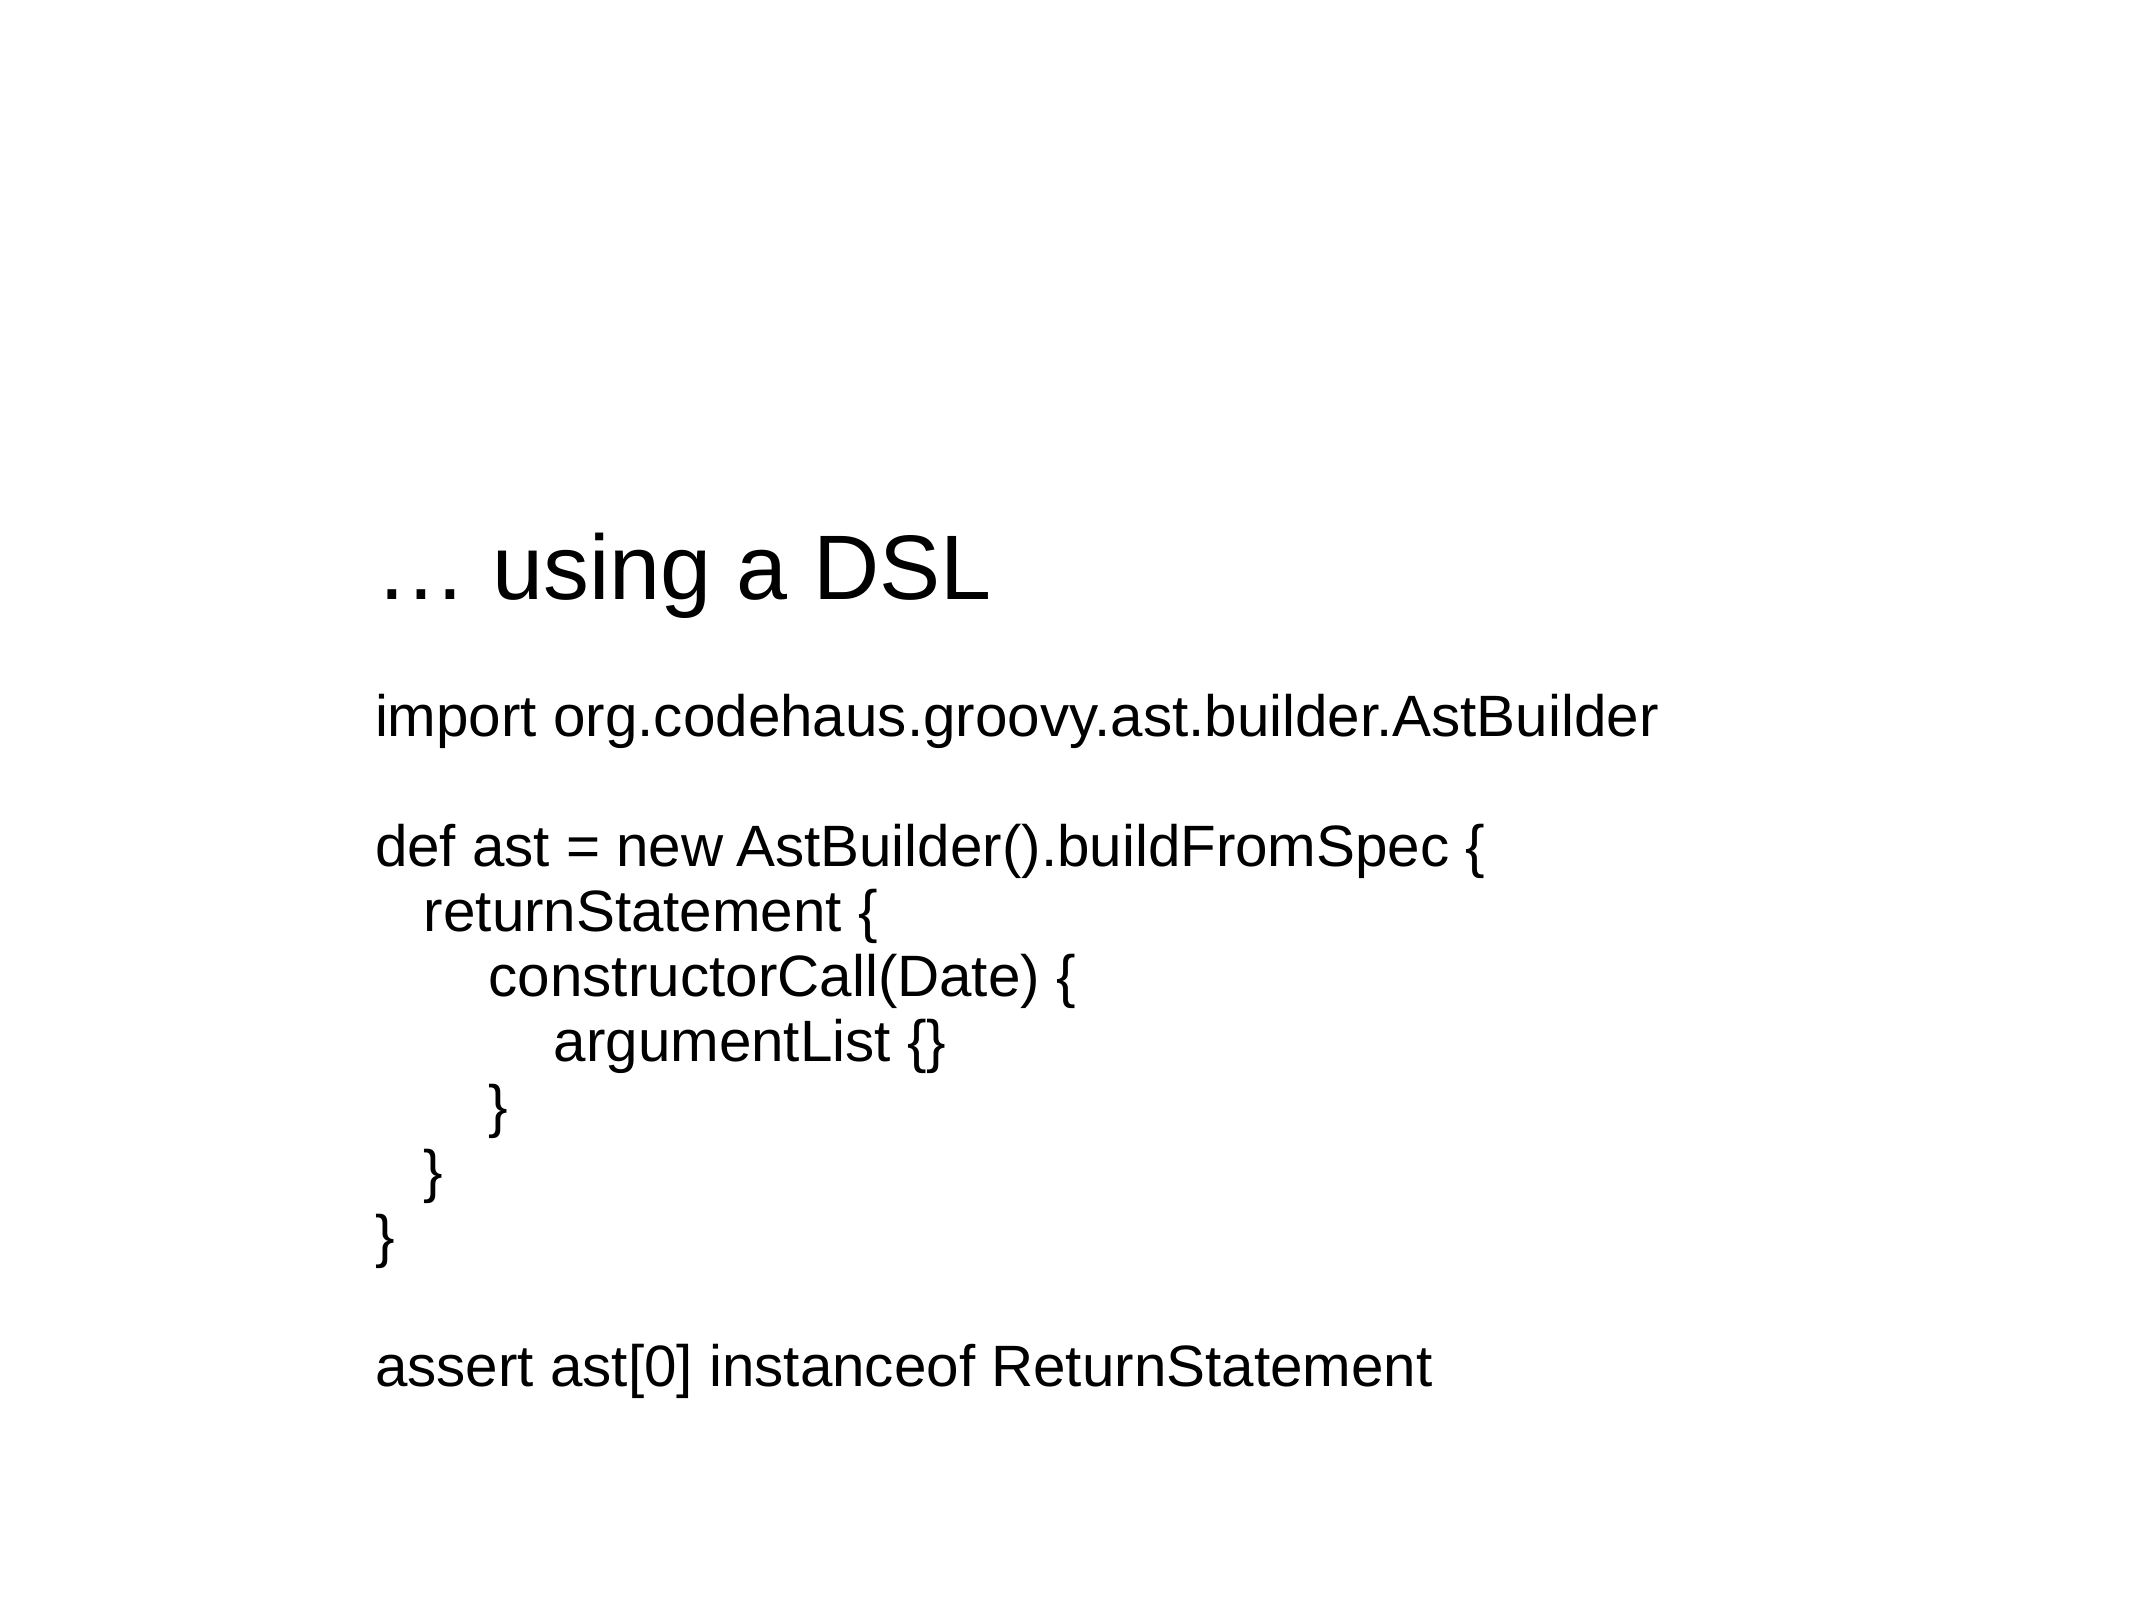

… using a DSL
import org.codehaus.groovy.ast.builder.AstBuilder
def ast = new AstBuilder().buildFromSpec {
 returnStatement {
 constructorCall(Date) {
 argumentList {}
 }
 }
}
assert ast[0] instanceof ReturnStatement